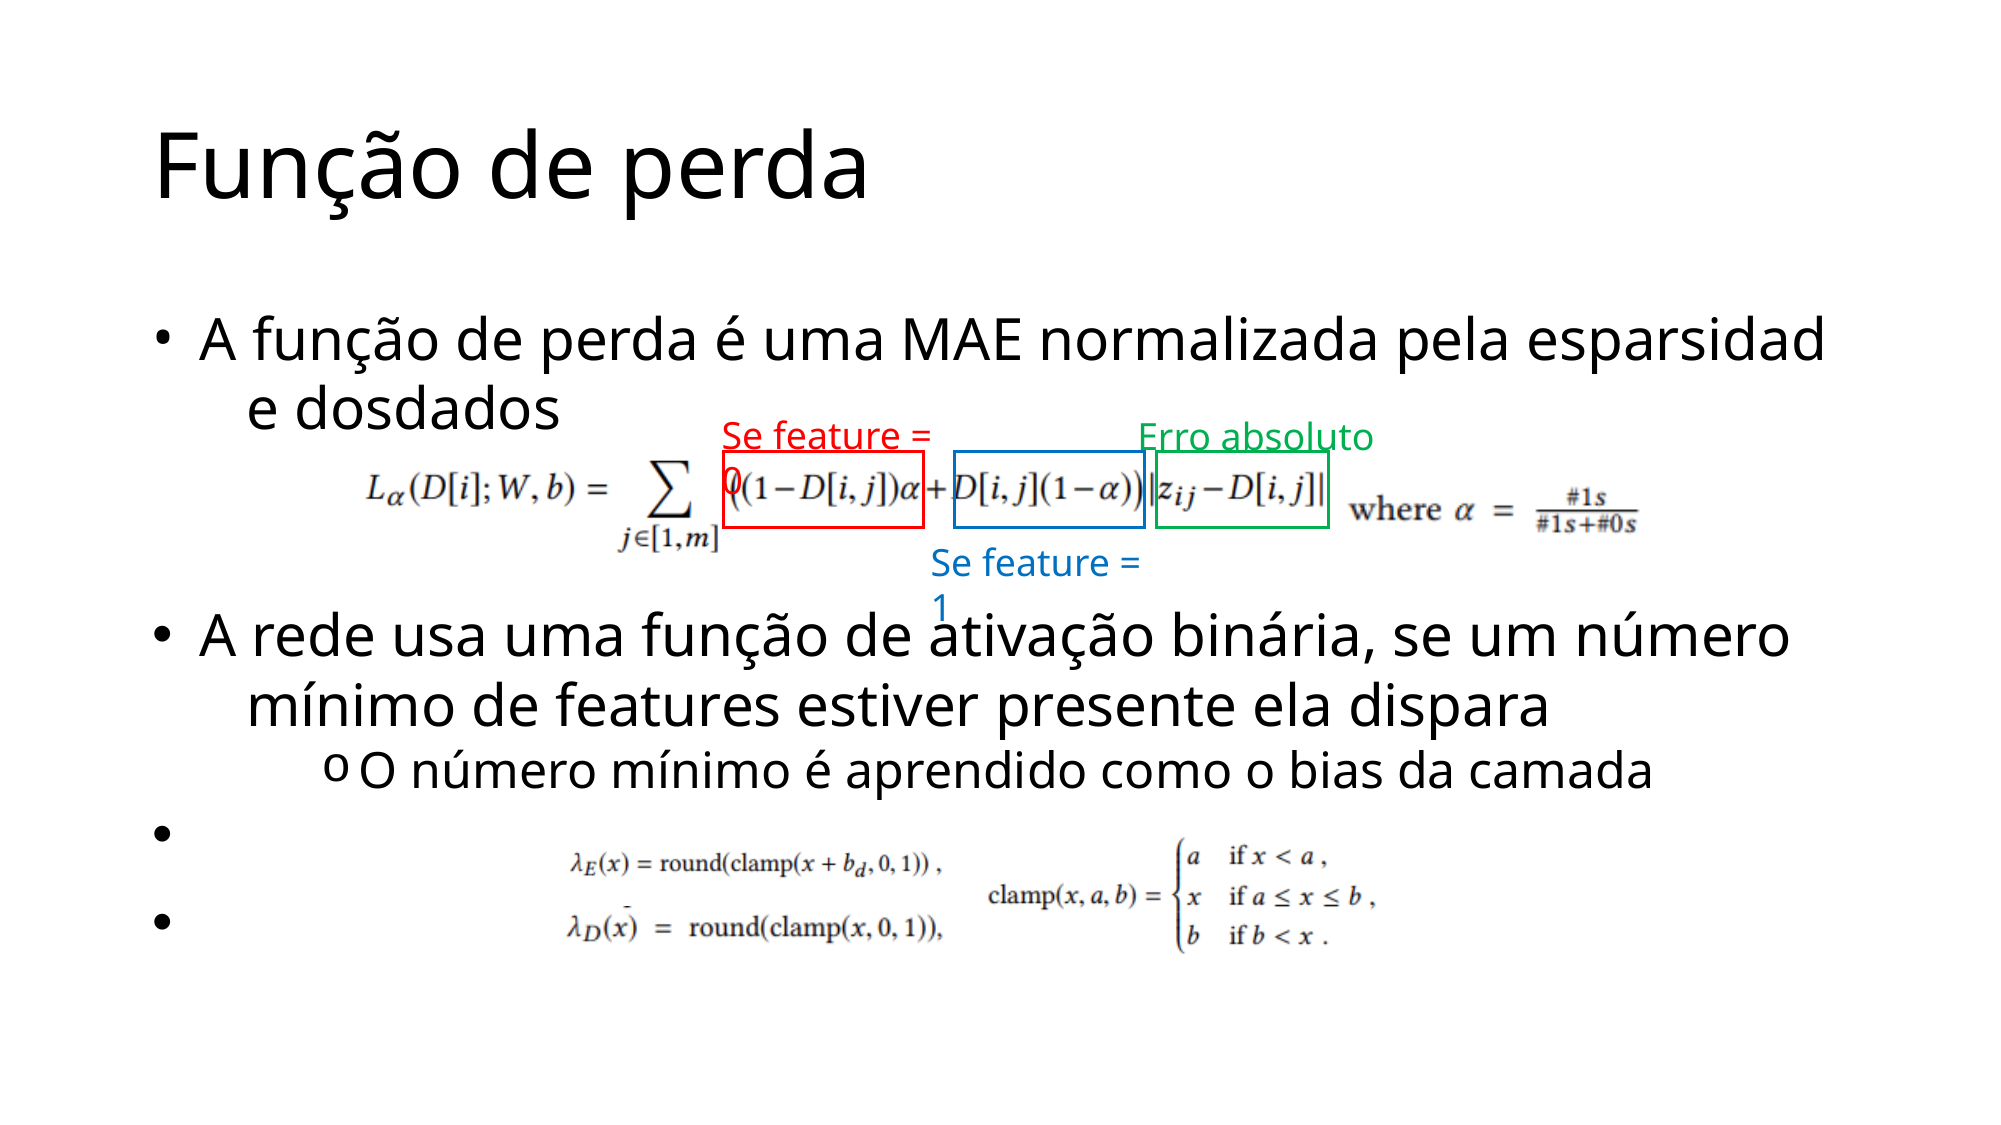

# Função de perda
A função de perda é uma MAE normalizada pela esparsidade dosdados​
Se feature = 0
Erro absoluto
Se feature = 1
A rede usa uma função de ativação binária, se um número mínimo de features estiver presente ela dispara
O número mínimo é aprendido como o bias da camada